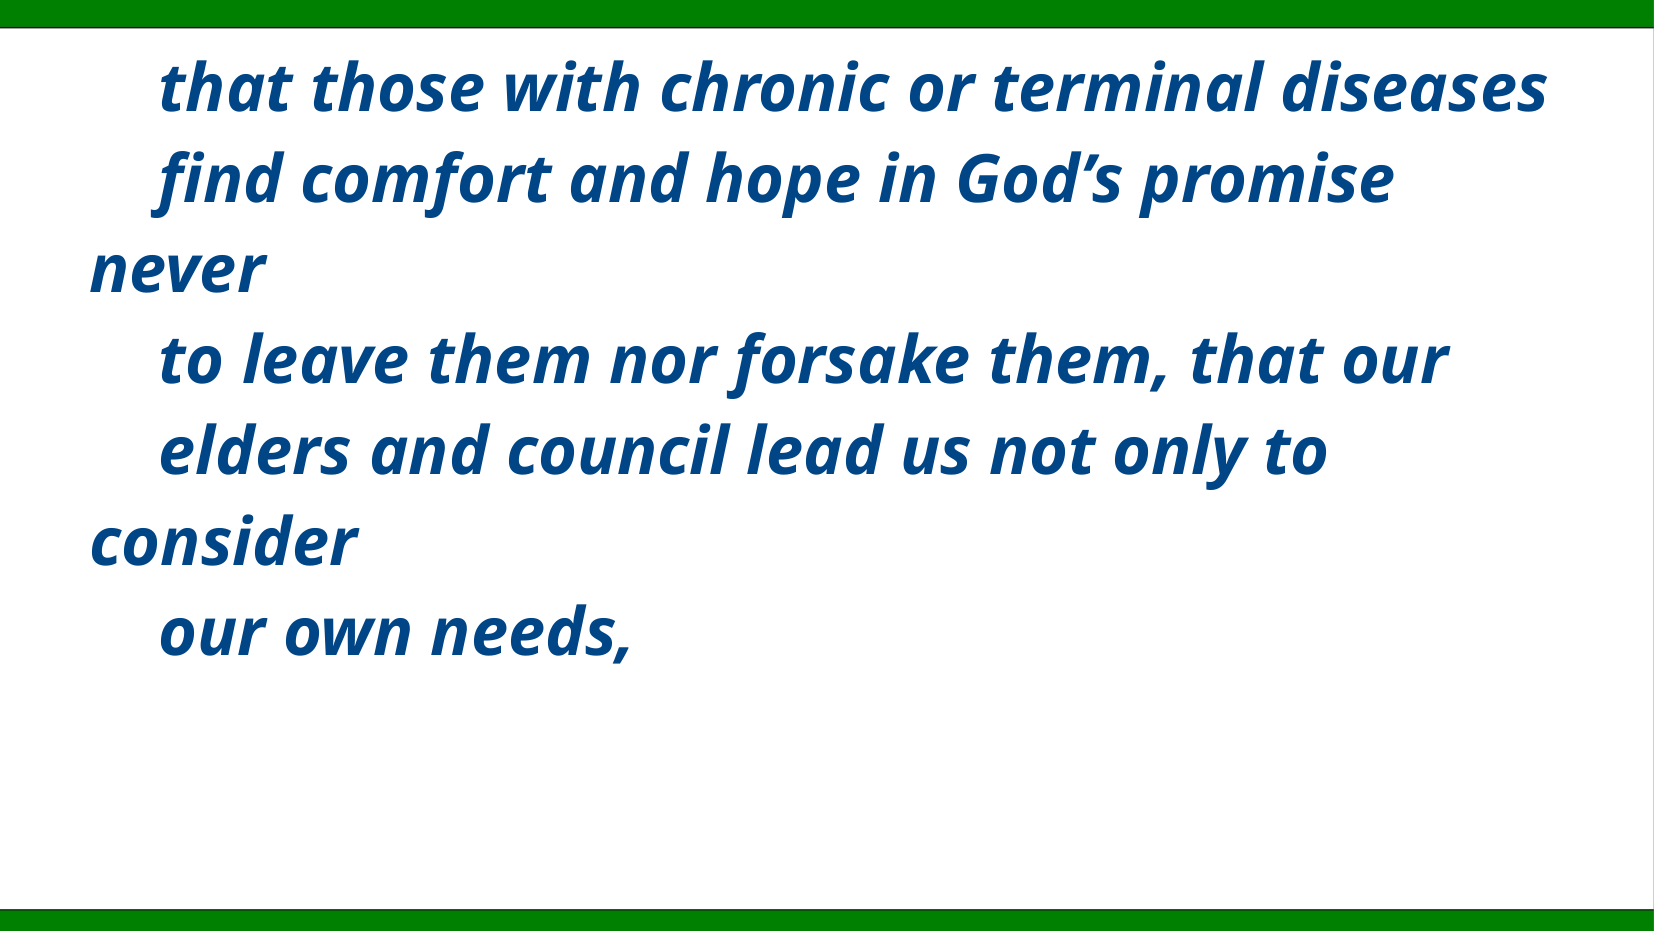

that those with chronic or terminal diseases
 find comfort and hope in God’s promise never
 to leave them nor forsake them, that our
 elders and council lead us not only to consider
 our own needs,